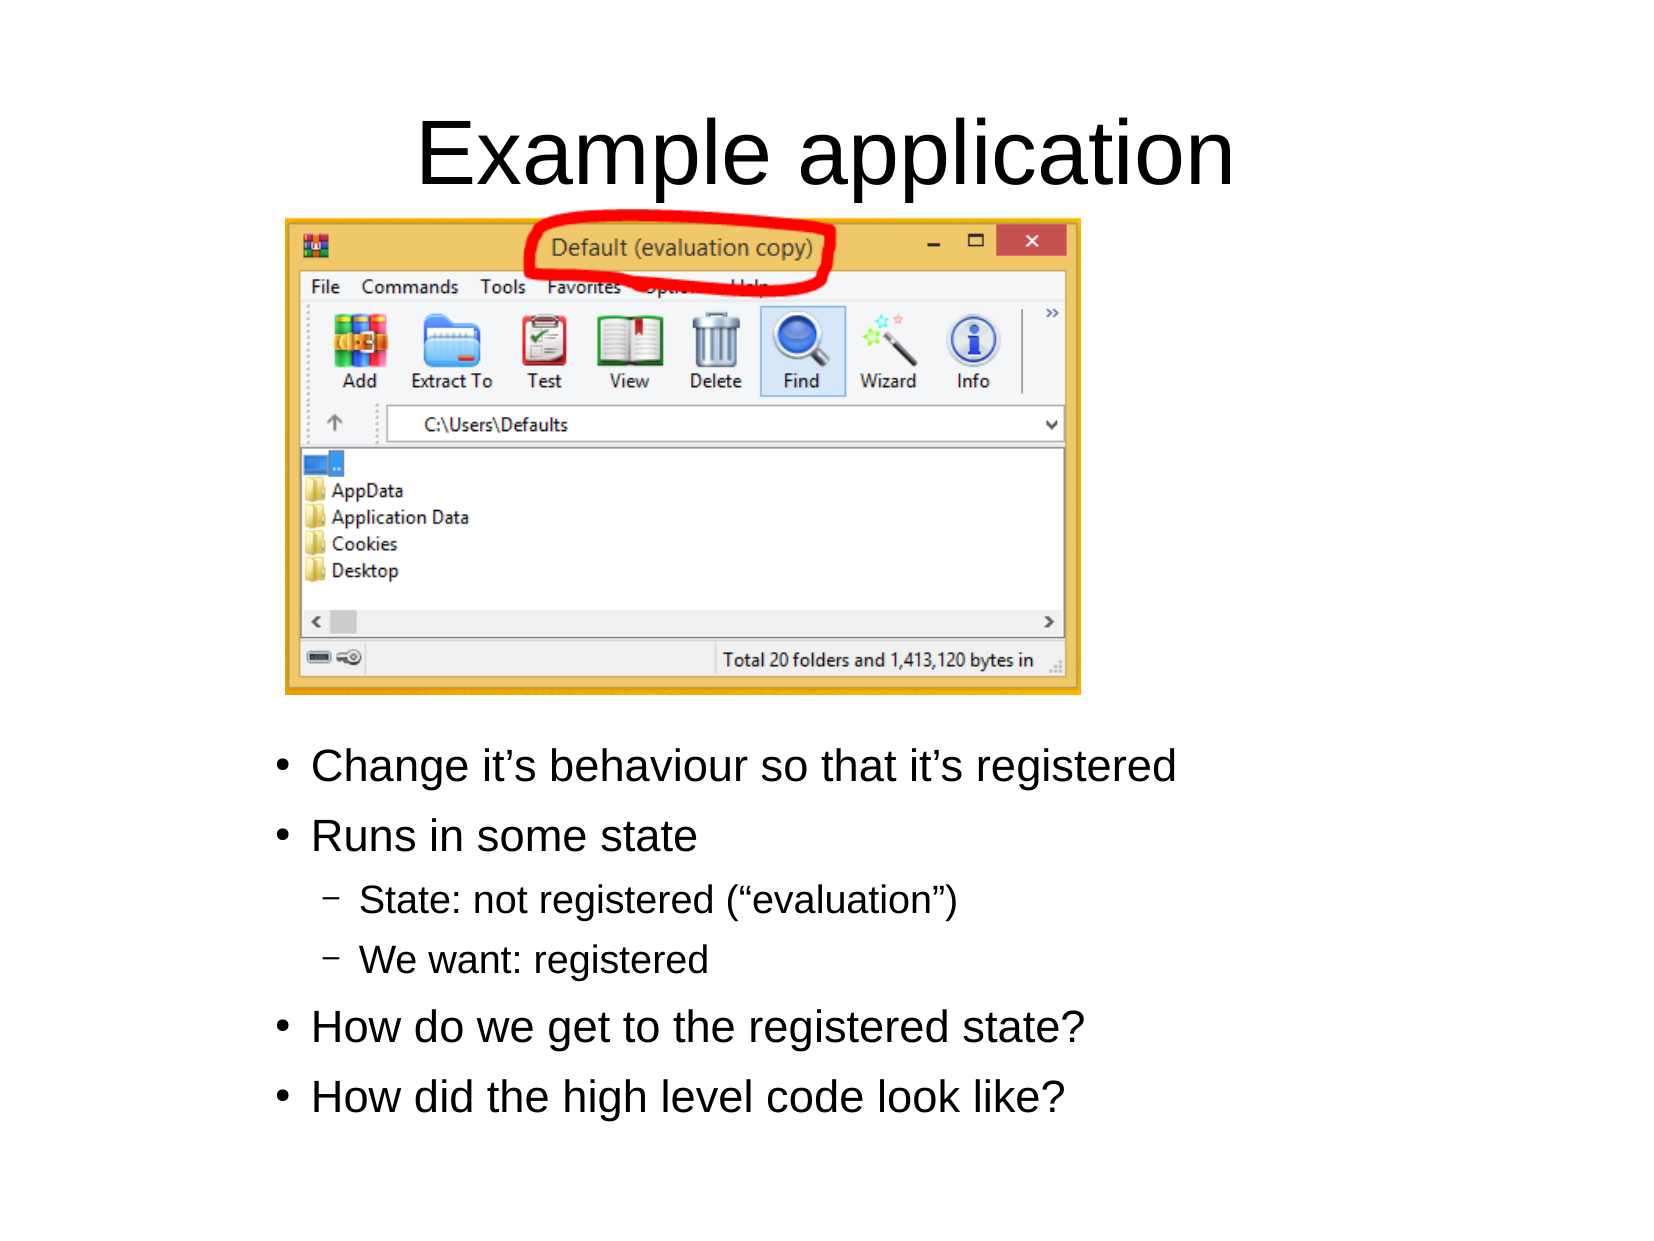

# Example application
Change it’s behaviour so that it’s registered
Runs in some state
State: not registered (“evaluation”)
We want: registered
How do we get to the registered state?
How did the high level code look like?